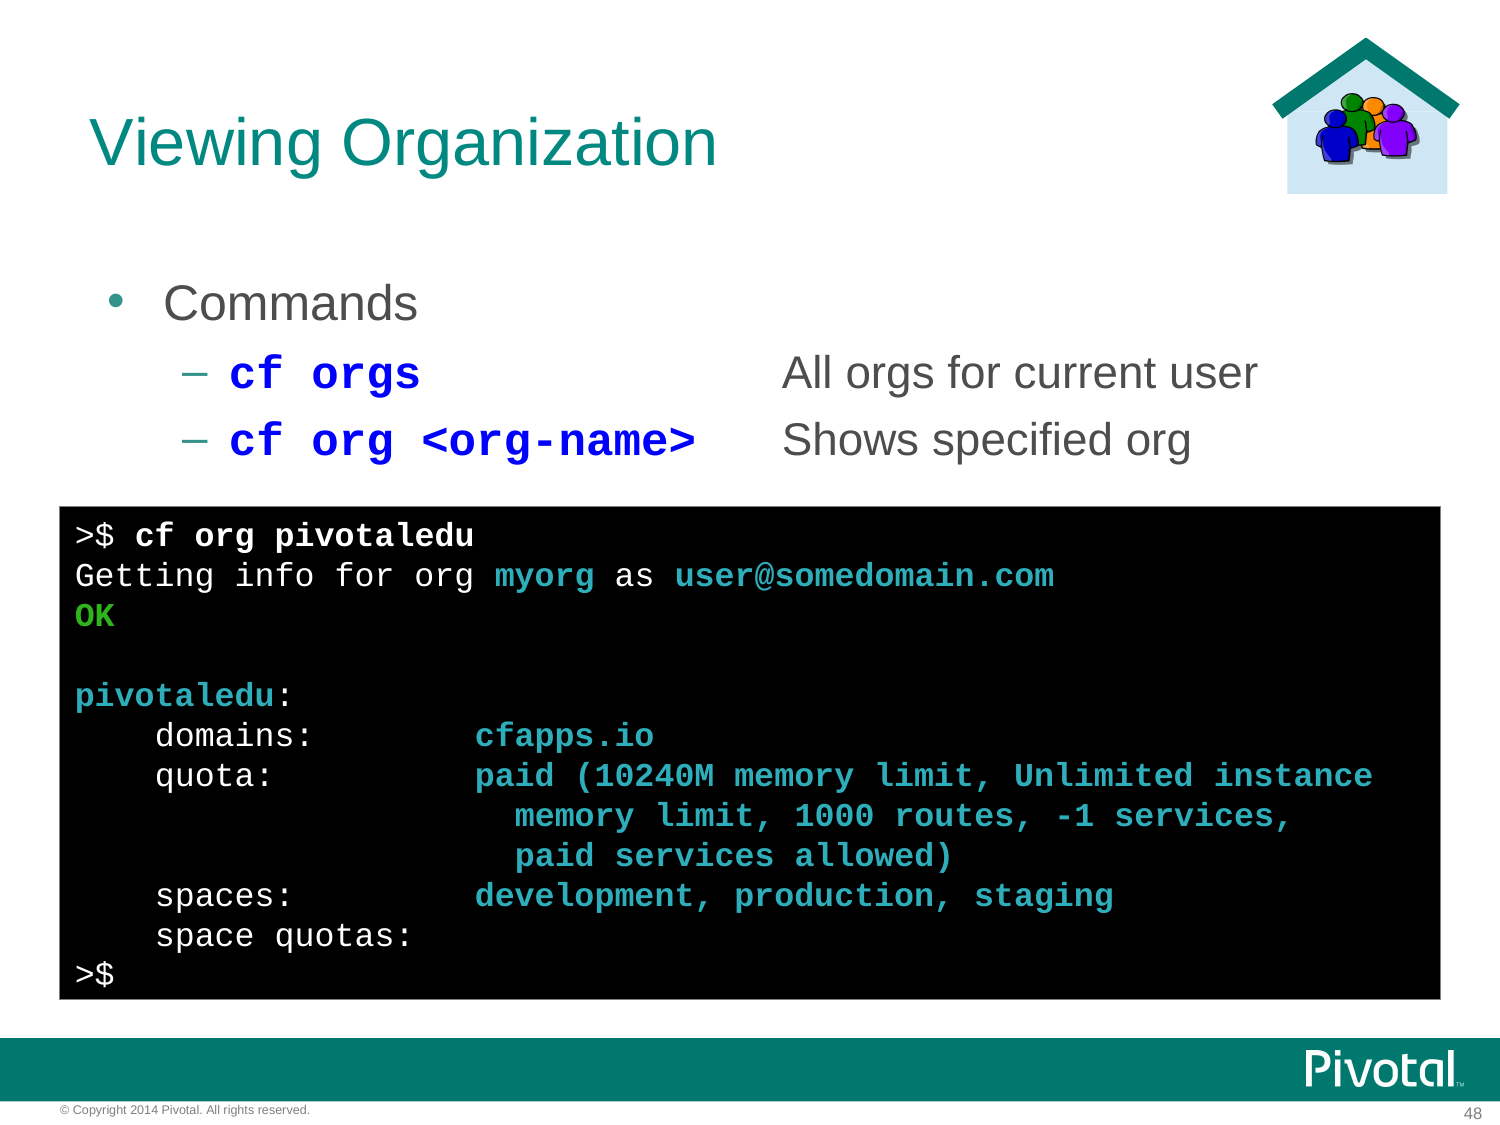

# Viewing Organization
Commands
cf orgs					All orgs for current user
cf org <org-name>		Shows specified org
>$ cf org pivotaledu
Getting info for org myorg as user@somedomain.com...
OK
pivotaledu:
 domains: cfapps.io
 quota: paid (10240M memory limit, Unlimited instance
 memory limit, 1000 routes, -1 services,
 paid services allowed)
 spaces: development, production, staging
 space quotas:
>$